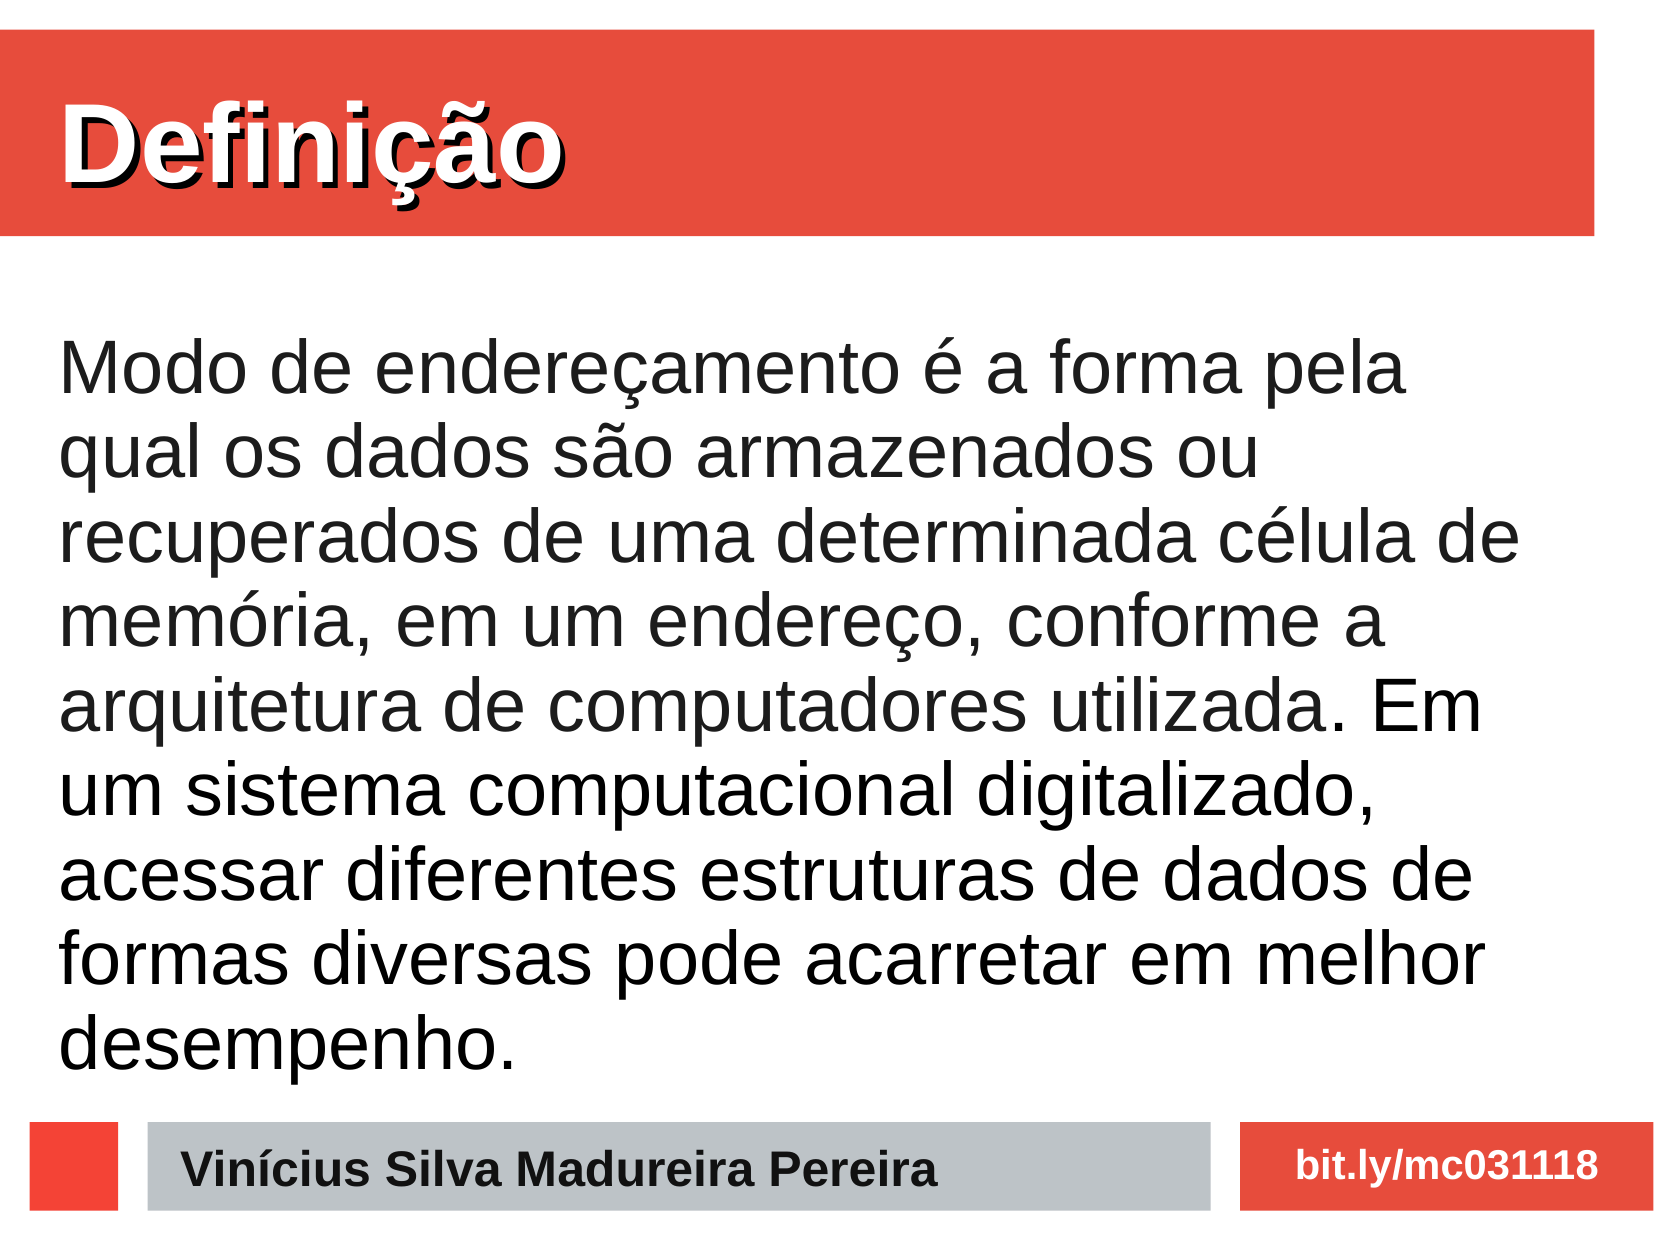

# Definição
Modo de endereçamento é a forma pela qual os dados são armazenados ou recuperados de uma determinada célula de memória, em um endereço, conforme a arquitetura de computadores utilizada. Em um sistema computacional digitalizado, acessar diferentes estruturas de dados de formas diversas pode acarretar em melhor desempenho.
Vinícius Silva Madureira Pereira
bit.ly/mc031118